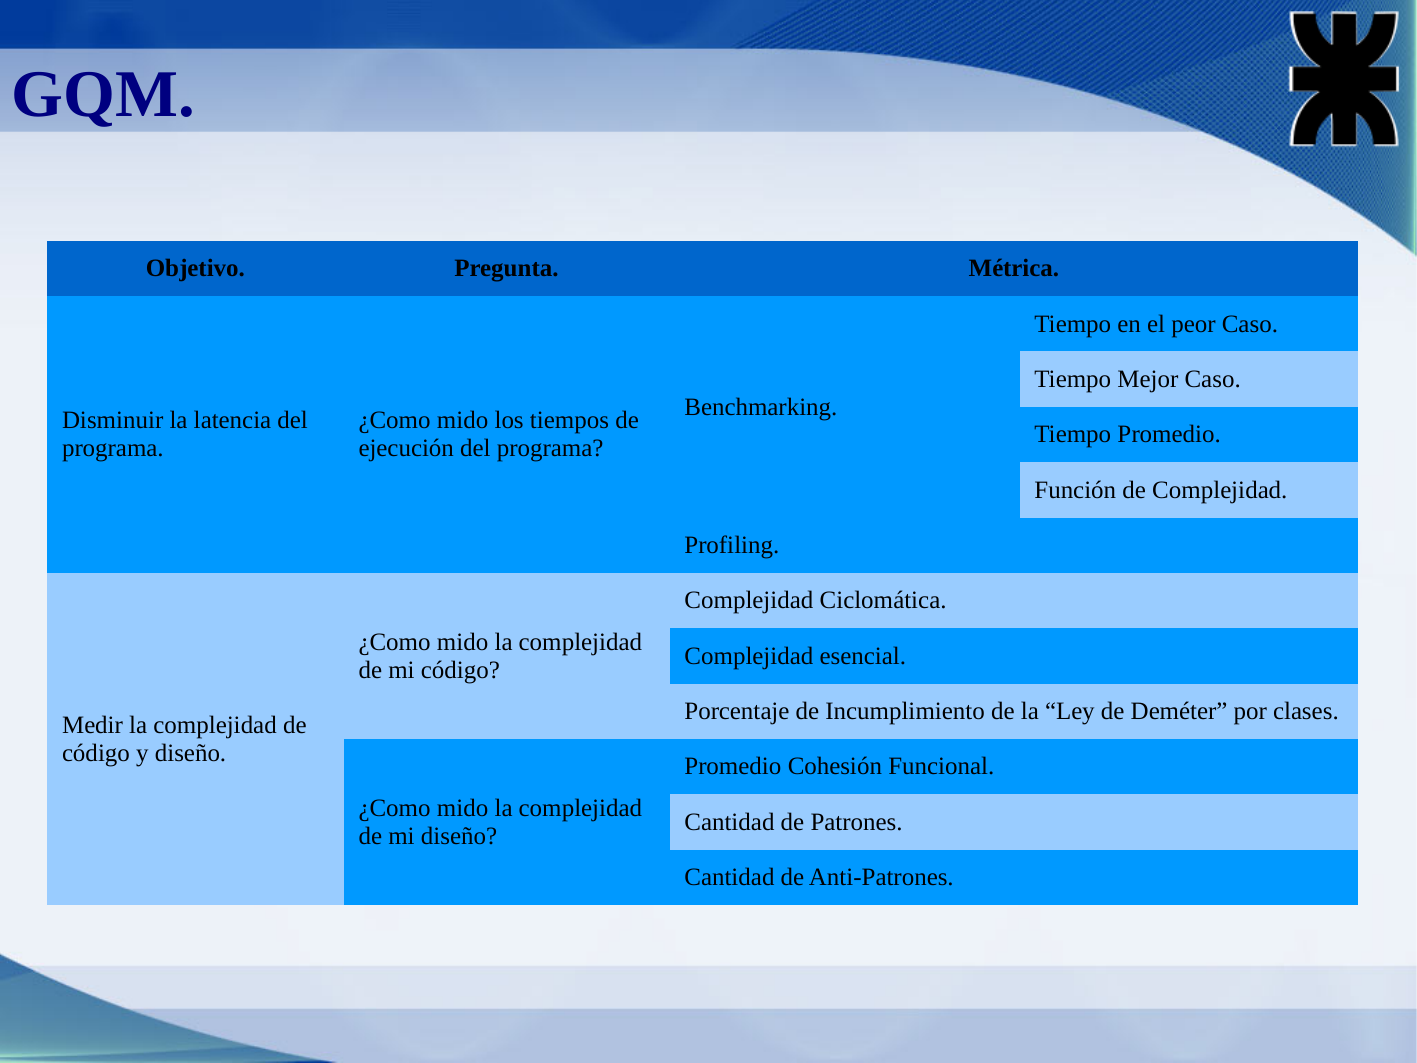

# GQM.
| Objetivo. | Pregunta. | Métrica. | |
| --- | --- | --- | --- |
| Disminuir la latencia del programa. | ¿Como mido los tiempos de ejecución del programa? | Benchmarking. | Tiempo en el peor Caso. |
| | | | Tiempo Mejor Caso. |
| | | | Tiempo Promedio. |
| | | | Función de Complejidad. |
| | | Profiling. | |
| Medir la complejidad de código y diseño. | ¿Como mido la complejidad de mi código? | Complejidad Ciclomática. | |
| | | Complejidad esencial. | |
| | | Porcentaje de Incumplimiento de la “Ley de Deméter” por clases. | |
| | ¿Como mido la complejidad de mi diseño? | Promedio Cohesión Funcional. | |
| | | Cantidad de Patrones. | |
| | | Cantidad de Anti-Patrones. | |